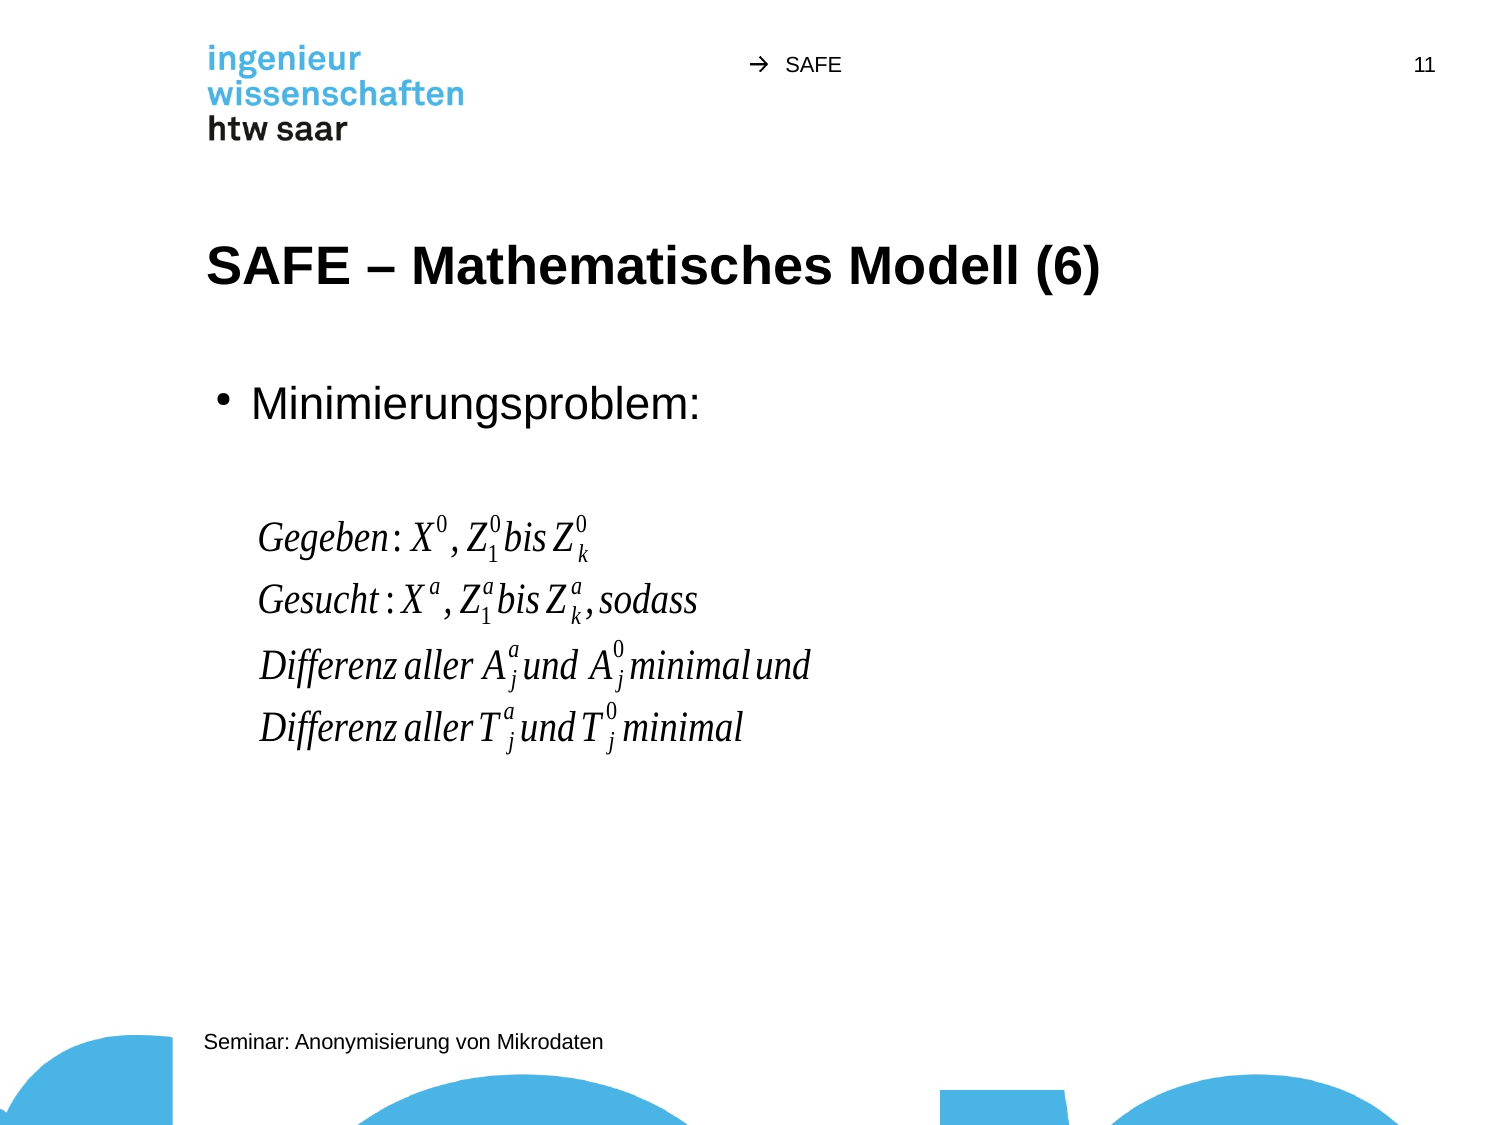

SAFE
SAFE – Mathematisches Modell (6)
Minimierungsproblem:
Seminar: Anonymisierung von Mikrodaten